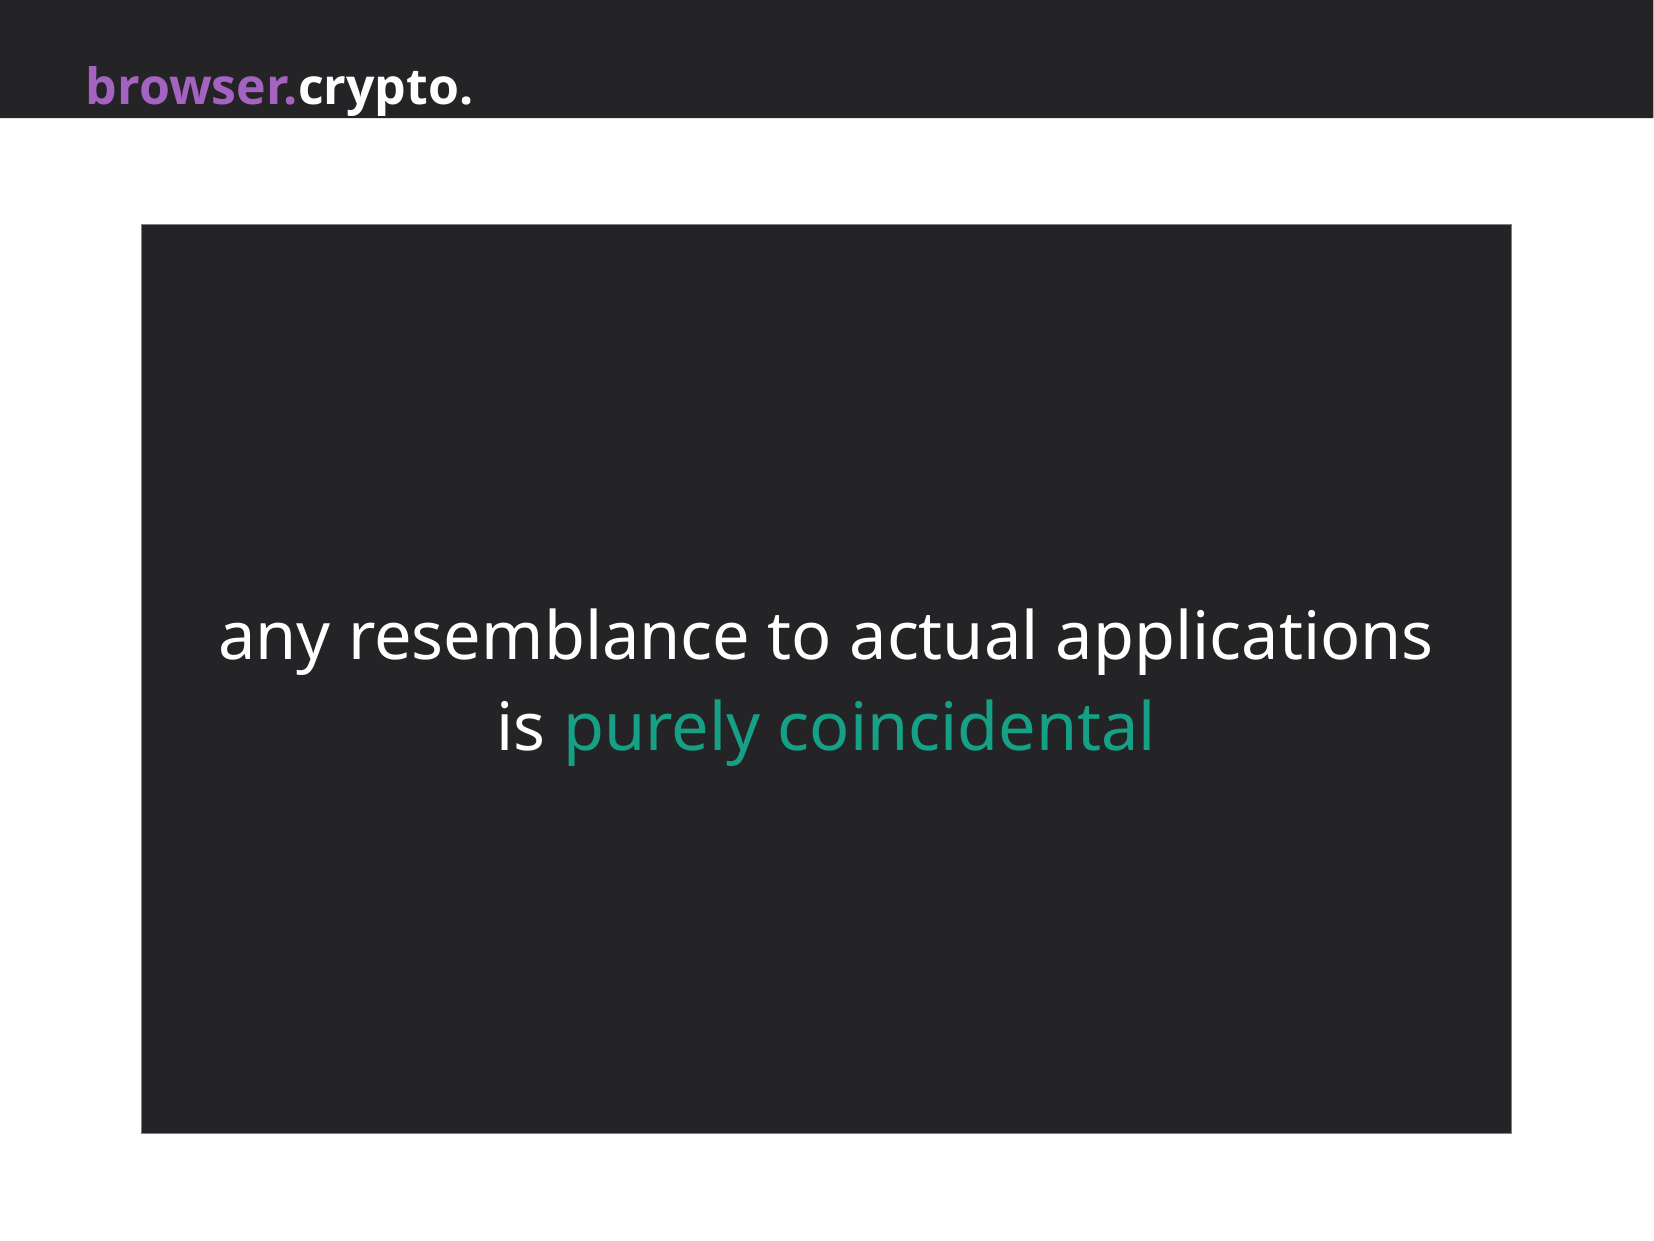

browser.crypto.
any resemblance to actual applications
is purely coincidental